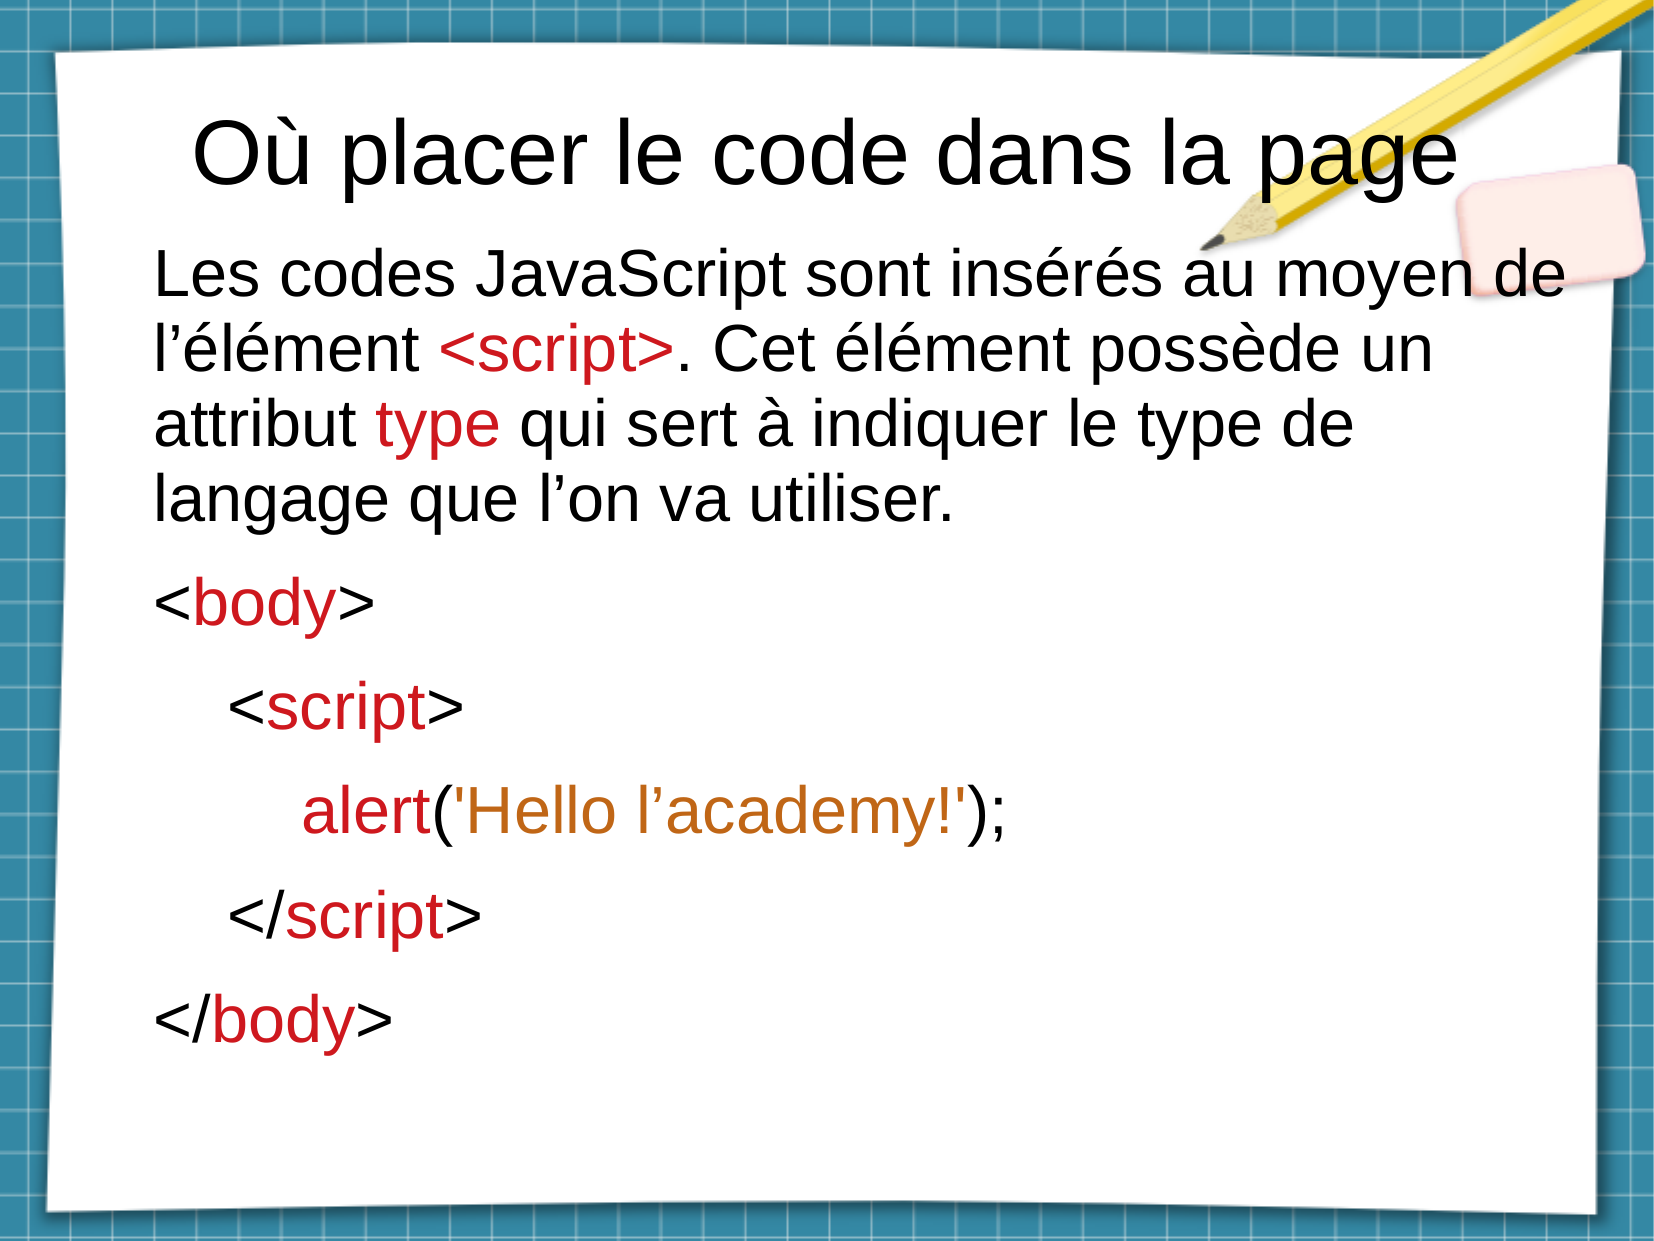

# Où placer le code dans la page
Les codes JavaScript sont insérés au moyen de l’élément <script>. Cet élément possède un attribut type qui sert à indiquer le type de langage que l’on va utiliser.
<body>
 <script>
 alert('Hello l’academy!');
 </script>
</body>